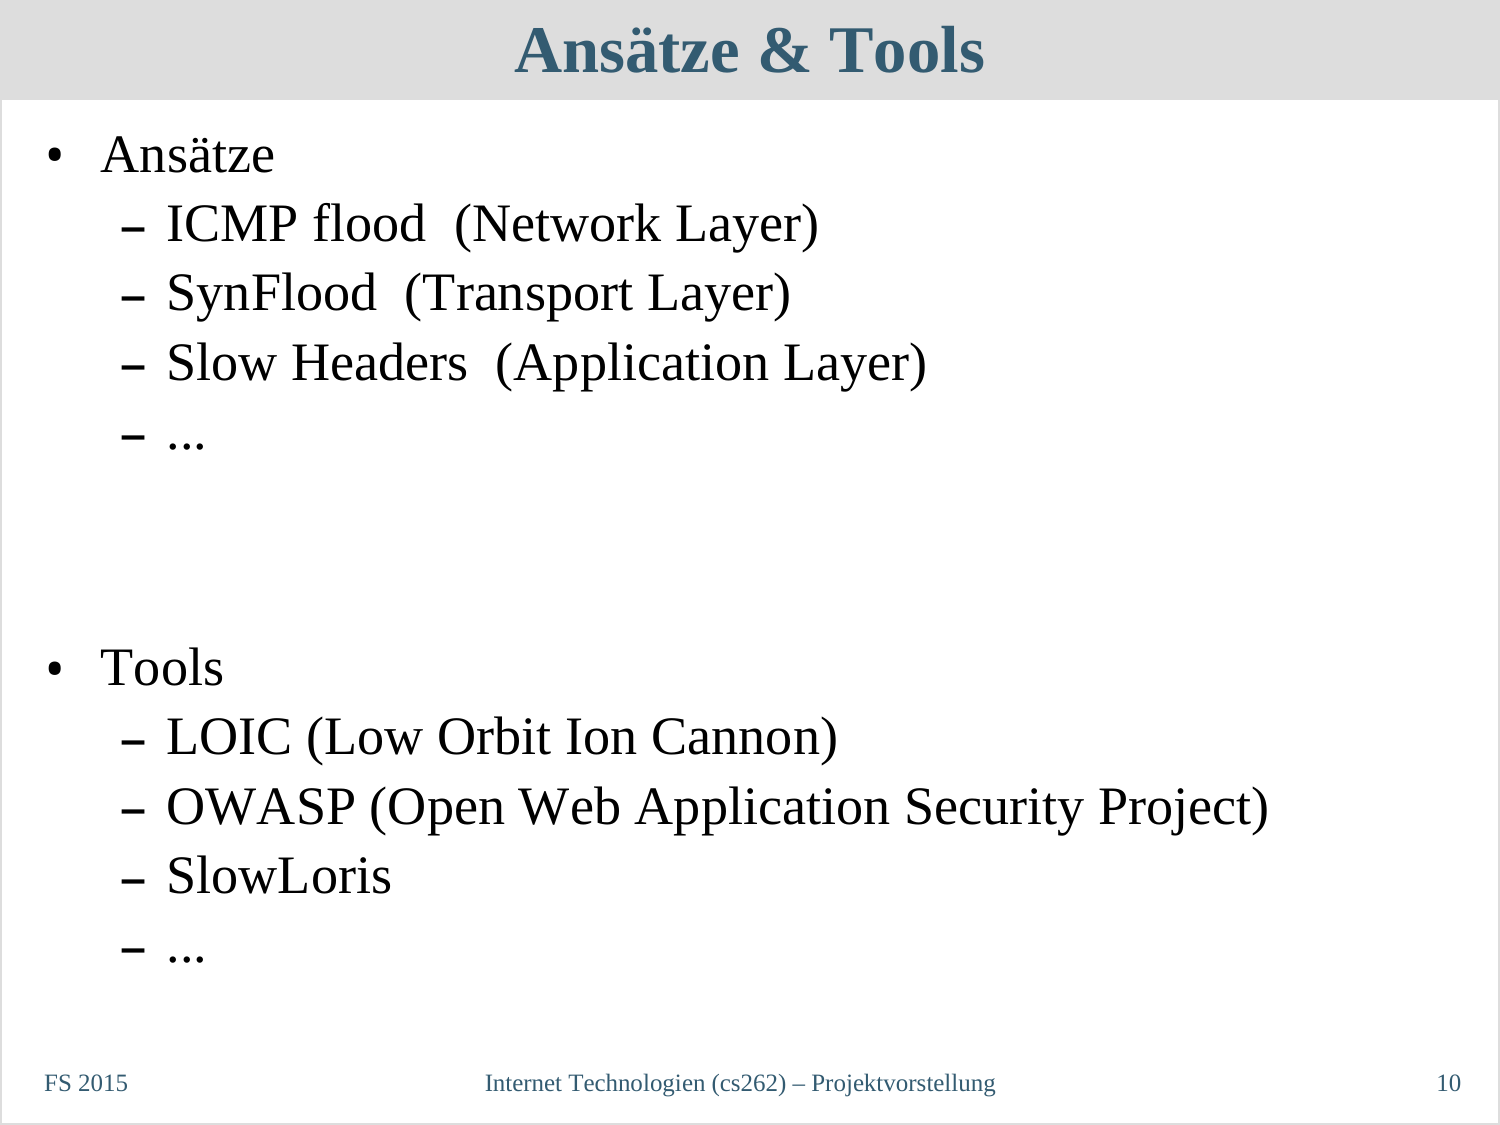

Ansätze & Tools
# Ansätze
ICMP flood (Network Layer)
SynFlood (Transport Layer)
Slow Headers (Application Layer)
...
Tools
LOIC (Low Orbit Ion Cannon)
OWASP (Open Web Application Security Project)
SlowLoris
...
FS 2015
Internet Technologien (cs262) – Projektvorstellung